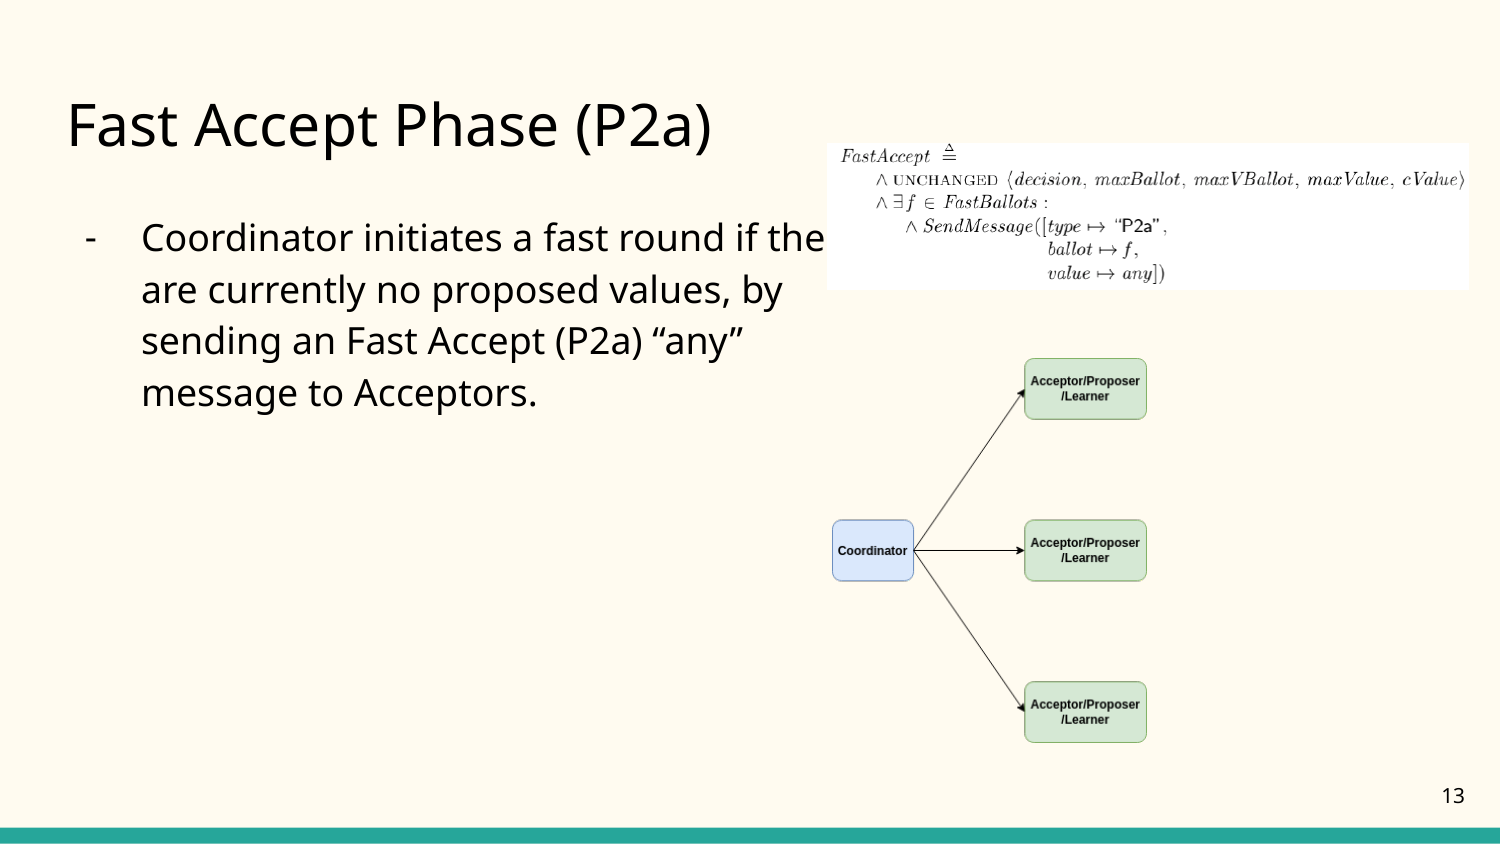

# Fast Accept Phase (P2a)
Coordinator initiates a fast round if there
are currently no proposed values, by
sending an Fast Accept (P2a) “any”
message to Acceptors.